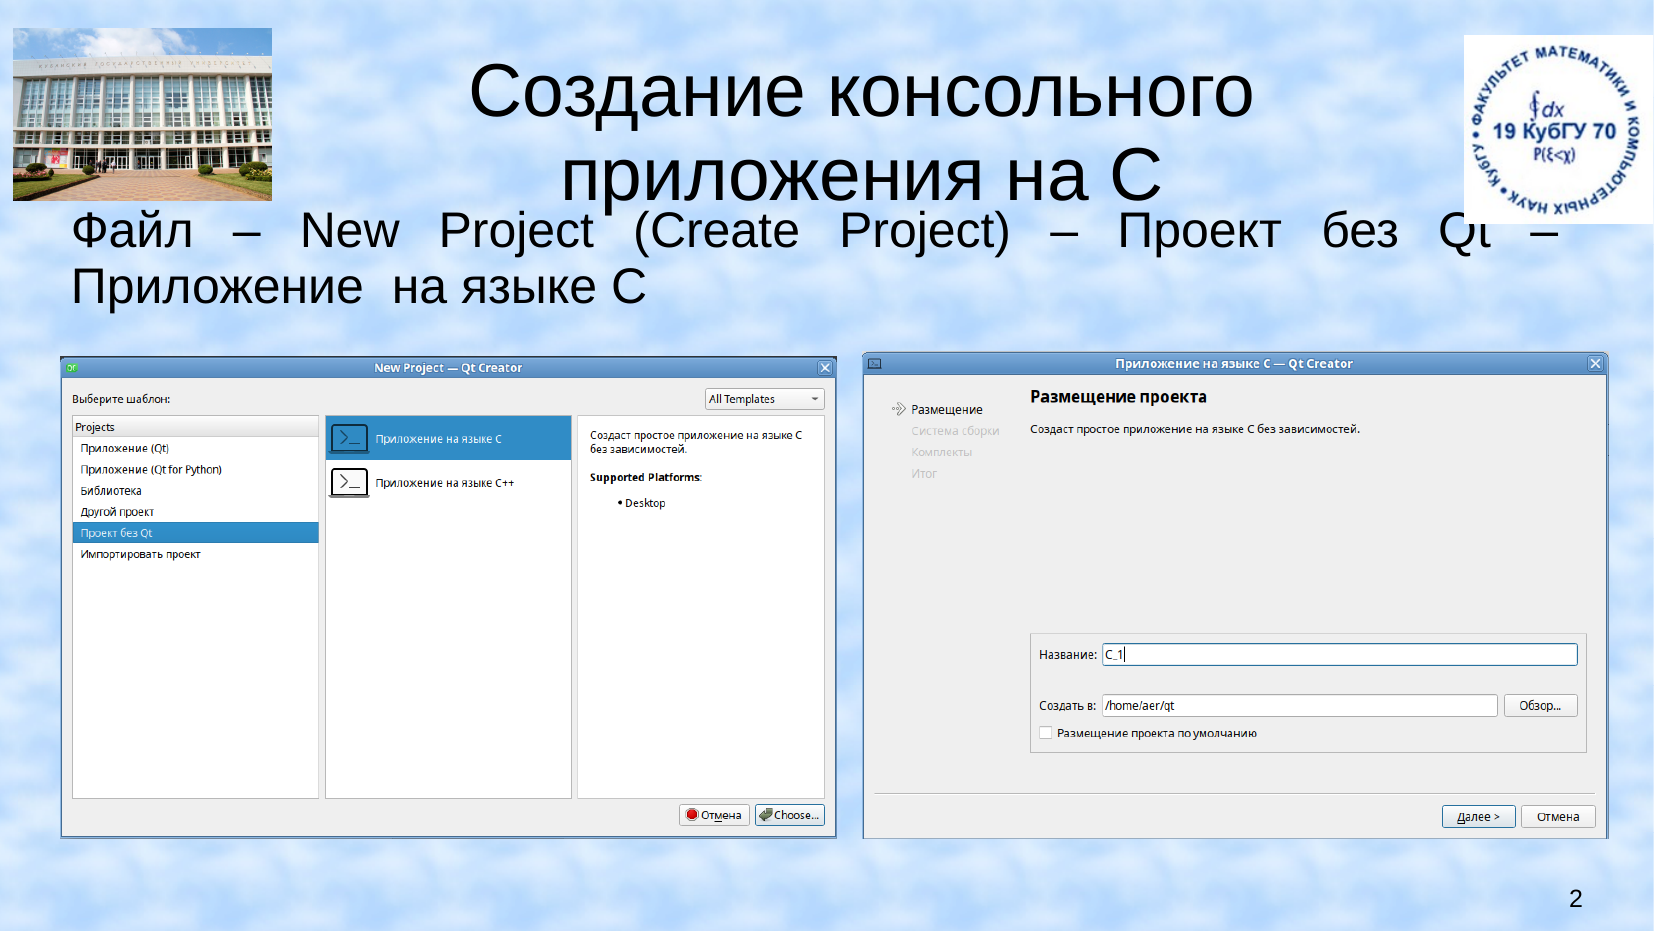

# Создание консольного приложения на С
Файл – New Project (Create Project) – Проект без Qt – Приложение на языке С